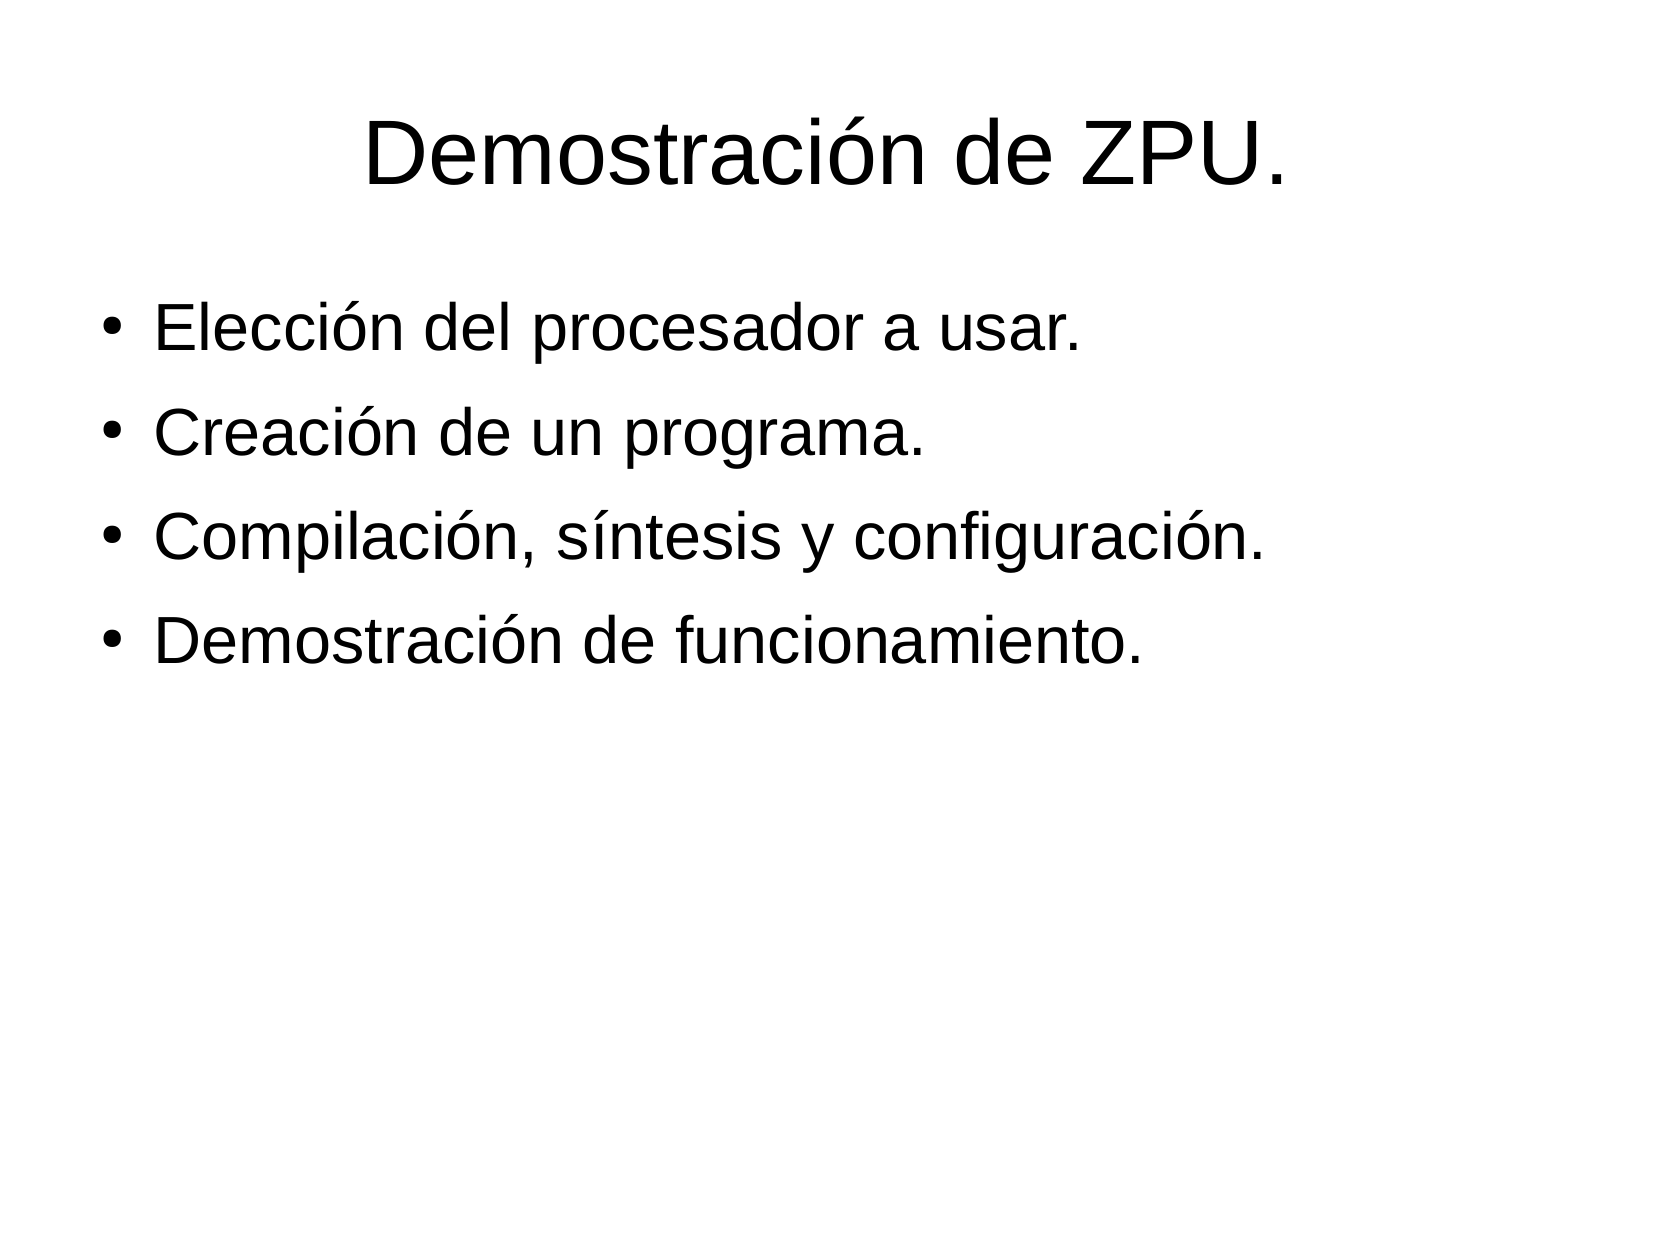

# Demostración de ZPU.
Elección del procesador a usar.
Creación de un programa.
Compilación, síntesis y configuración.
Demostración de funcionamiento.